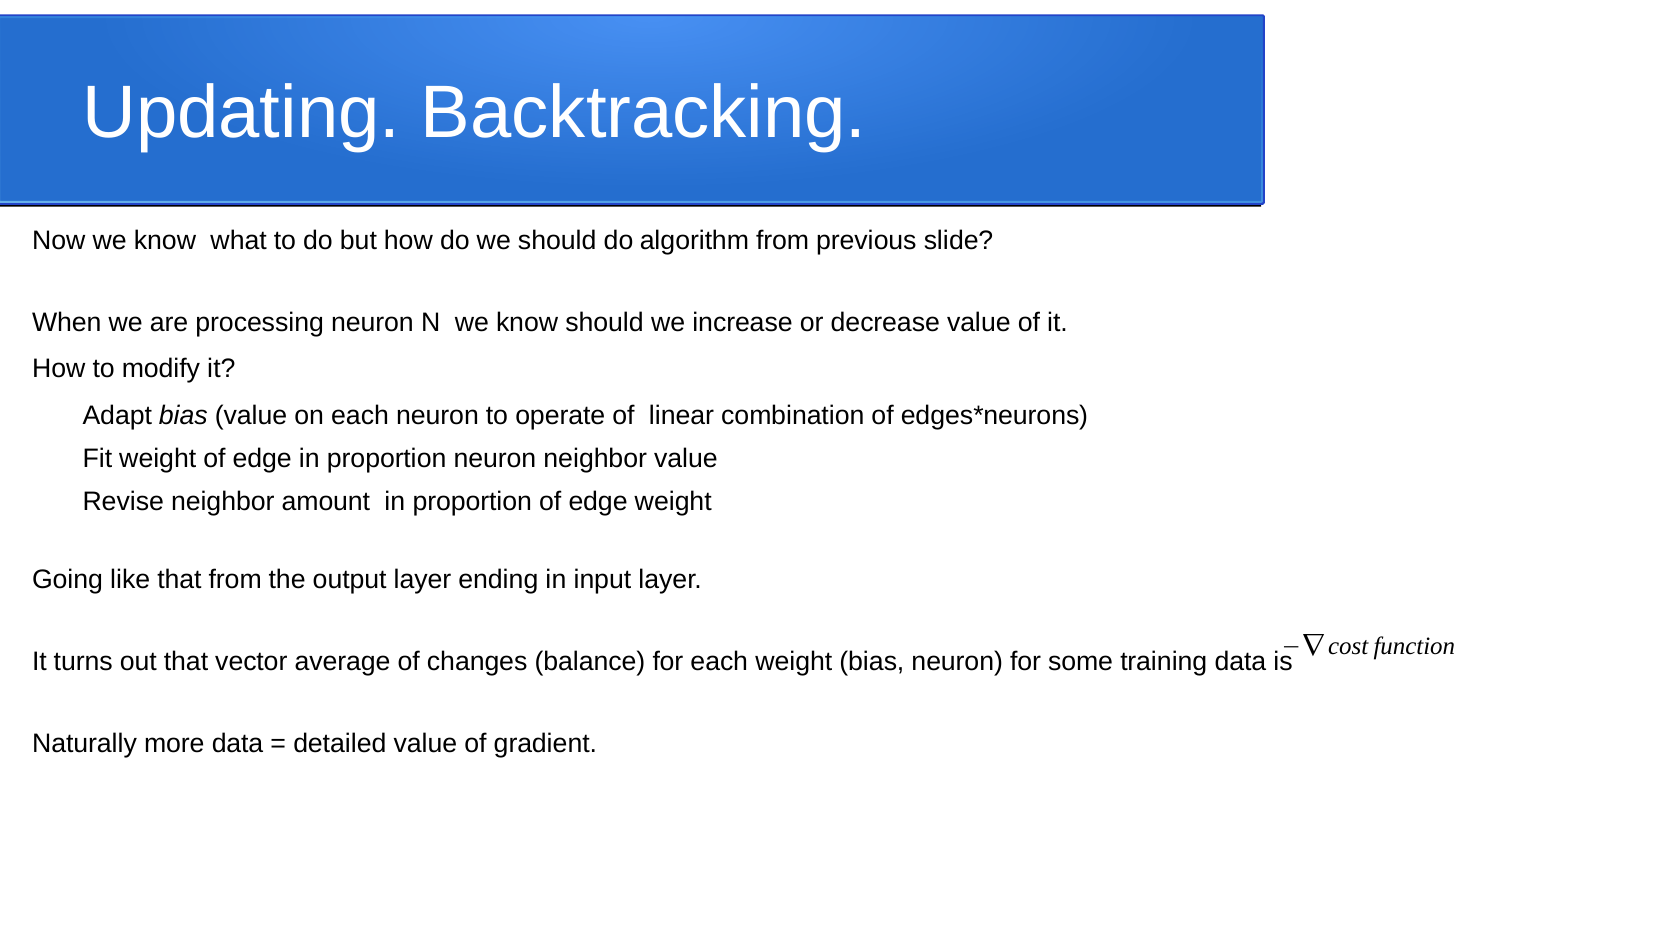

# Updating. Backtracking.
Now we know what to do but how do we should do algorithm from previous slide?
When we are processing neuron N we know should we increase or decrease value of it.
How to modify it?
Adapt bias (value on each neuron to operate of linear combination of edges*neurons)
Fit weight of edge in proportion neuron neighbor value
Revise neighbor amount in proportion of edge weight
Going like that from the output layer ending in input layer.
It turns out that vector average of changes (balance) for each weight (bias, neuron) for some training data is
Naturally more data = detailed value of gradient.